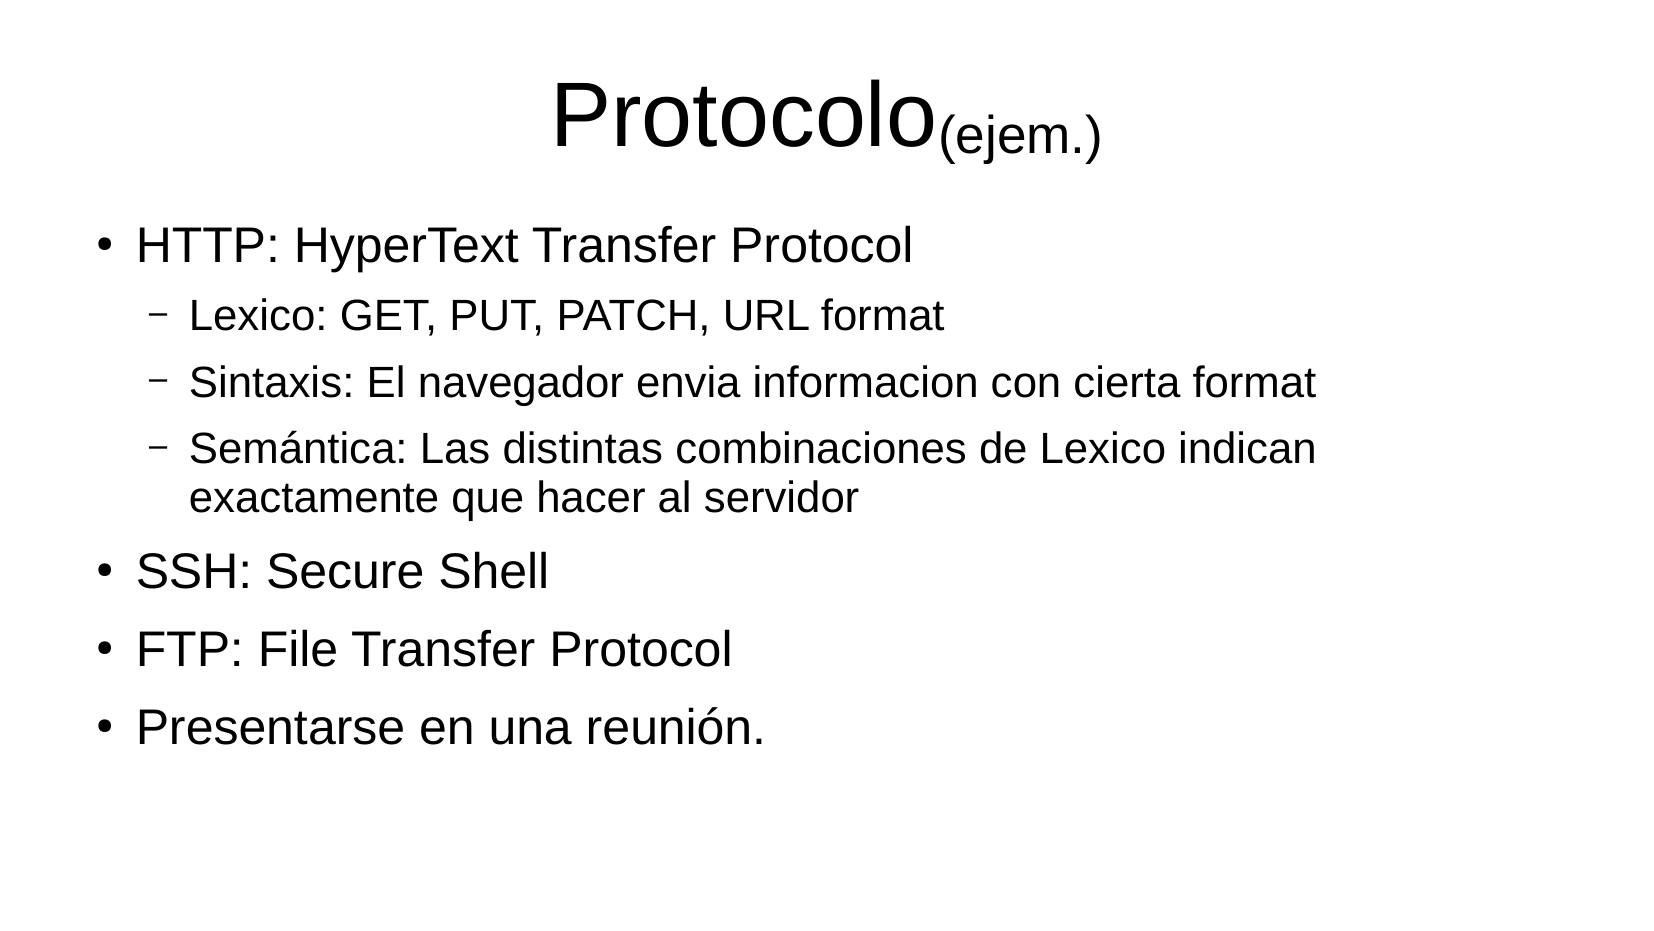

# Protocolo(ejem.)
HTTP: HyperText Transfer Protocol
Lexico: GET, PUT, PATCH, URL format
Sintaxis: El navegador envia informacion con cierta format
Semántica: Las distintas combinaciones de Lexico indican exactamente que hacer al servidor
SSH: Secure Shell
FTP: File Transfer Protocol
Presentarse en una reunión.